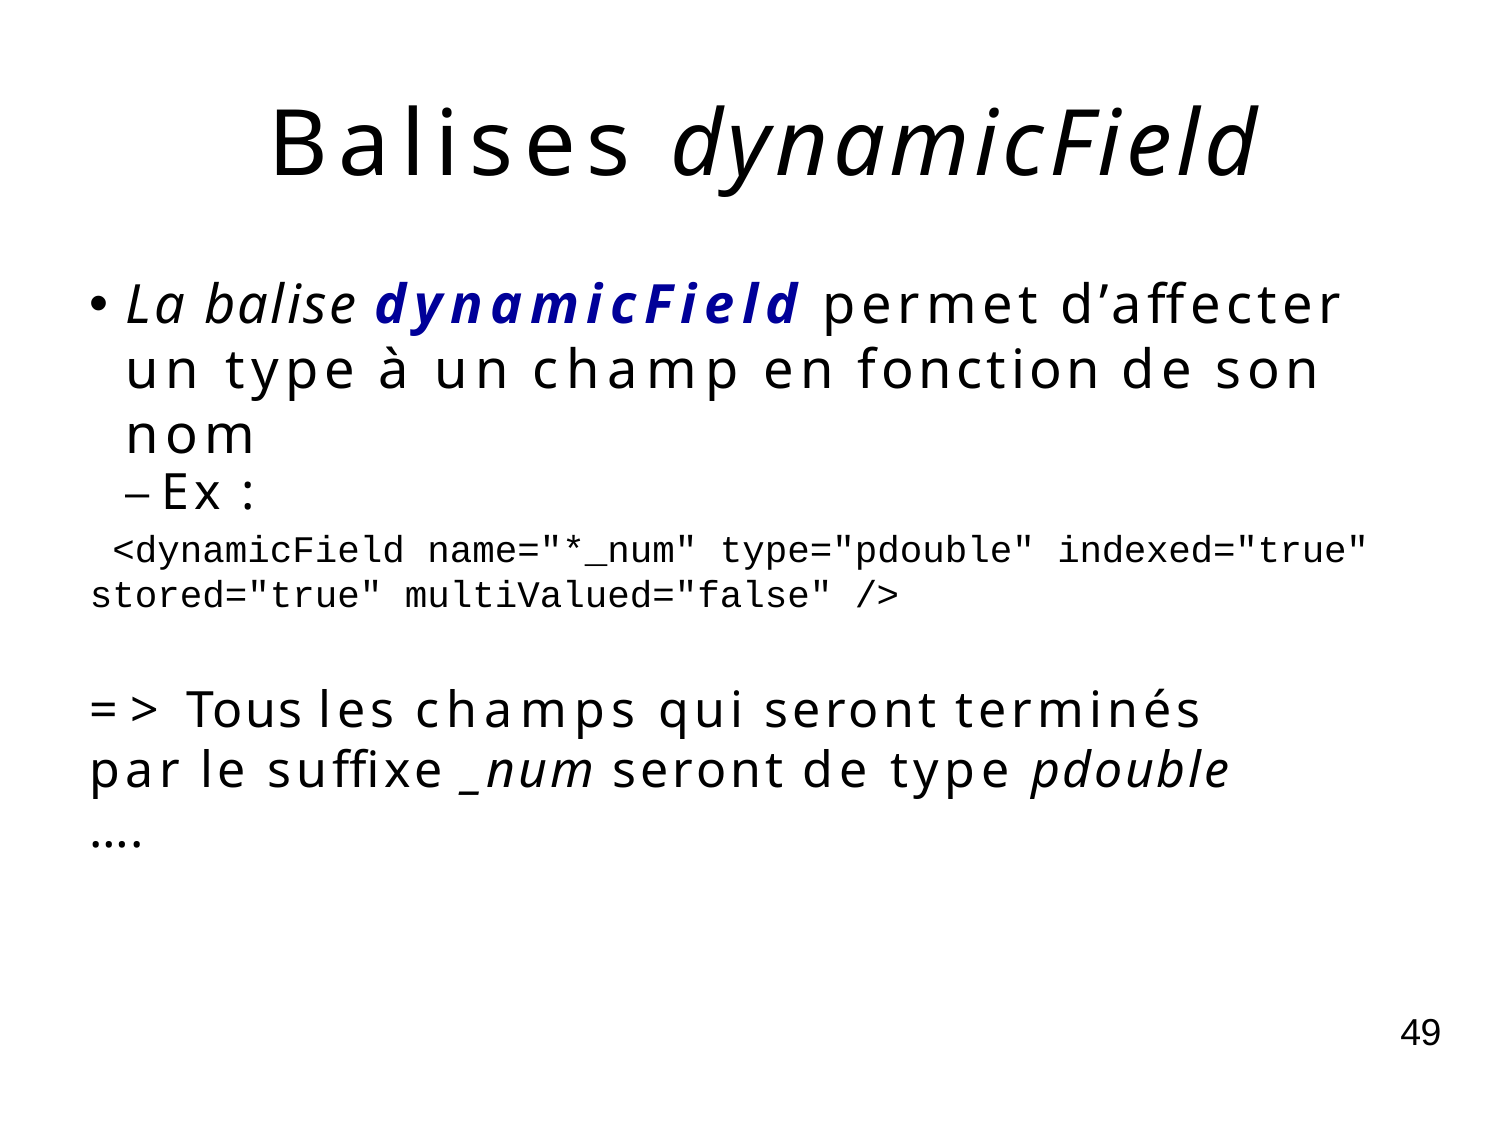

# Balises dynamicField
La balise dynamicField permet d’affecter un type à un champ en fonction de son nom
– Ex :
<dynamicField name="*_num" type="pdouble" indexed="true" stored="true" multiValued="false" />
=> Tous les champs qui seront terminés par le suffixe _num seront de type pdouble ….
49